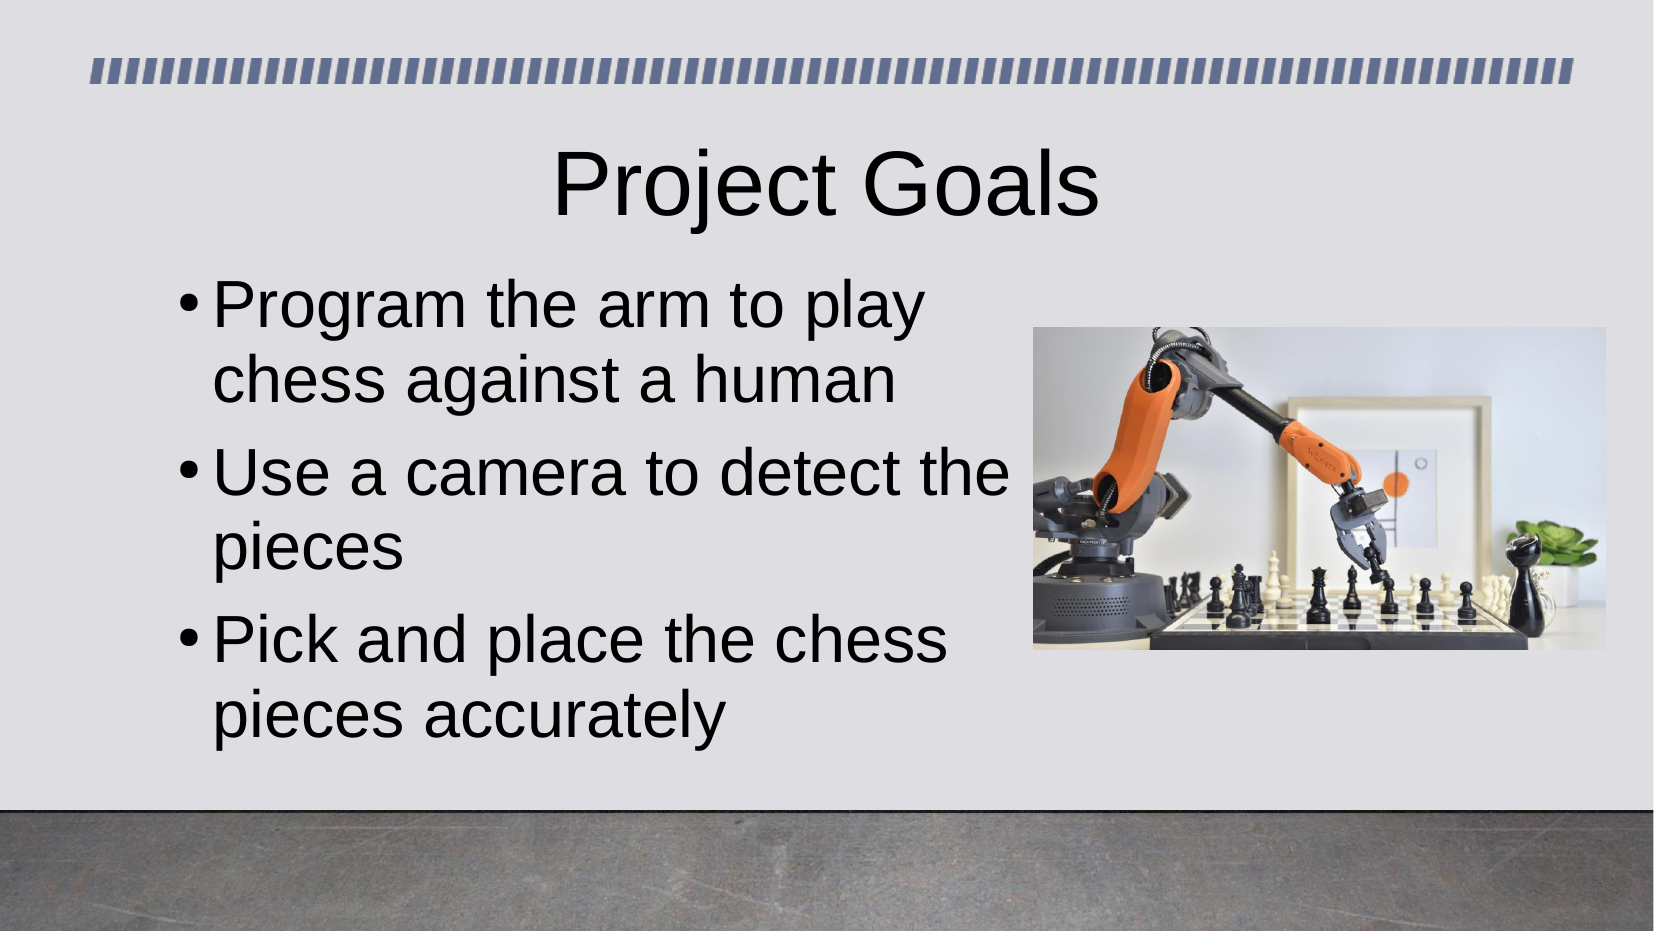

# Project Goals
Program the arm to play chess against a human
Use a camera to detect the pieces
Pick and place the chess pieces accurately